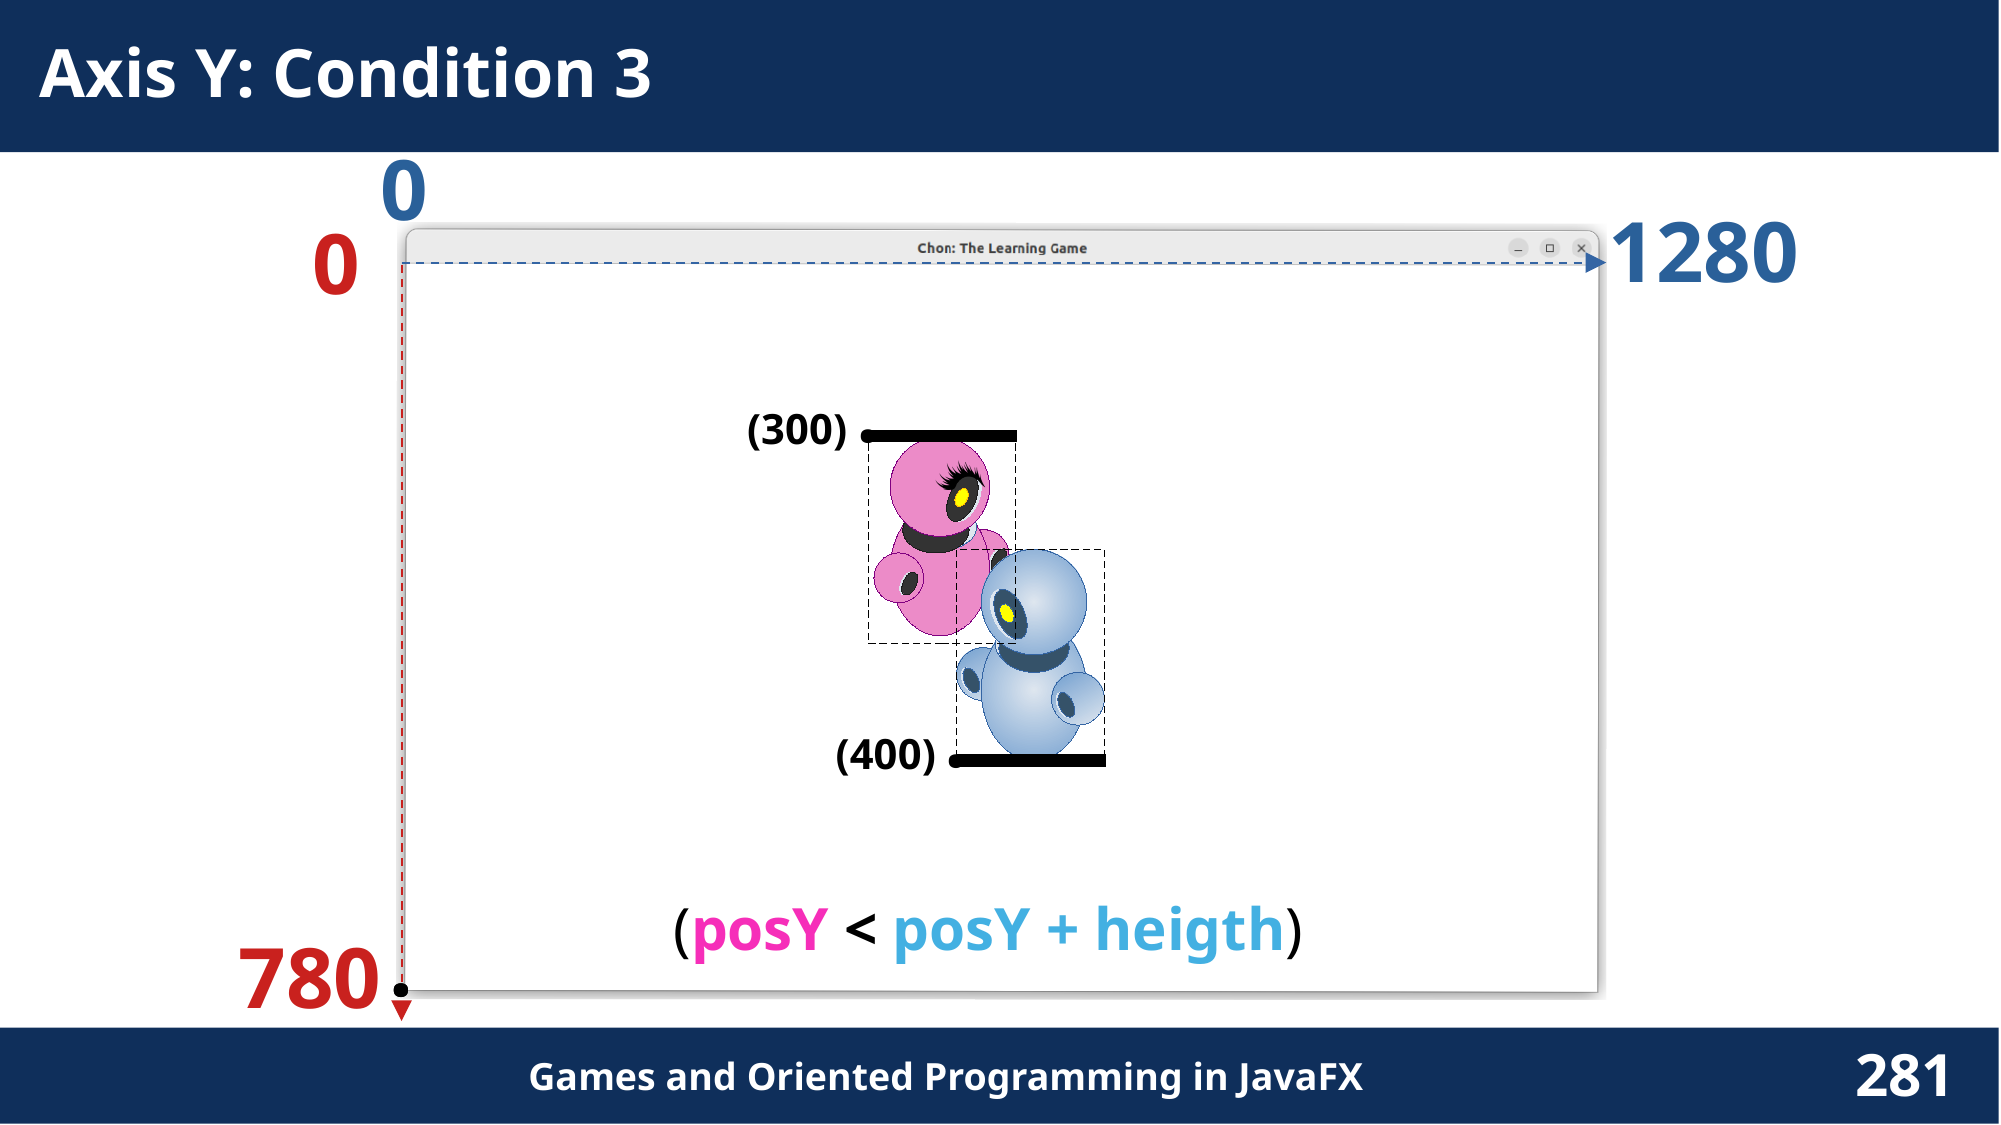

Axis Y: Condition 3
0
1280
0
.
(300)
.
(400)
 (posY < posY + heigth)
.
.
780